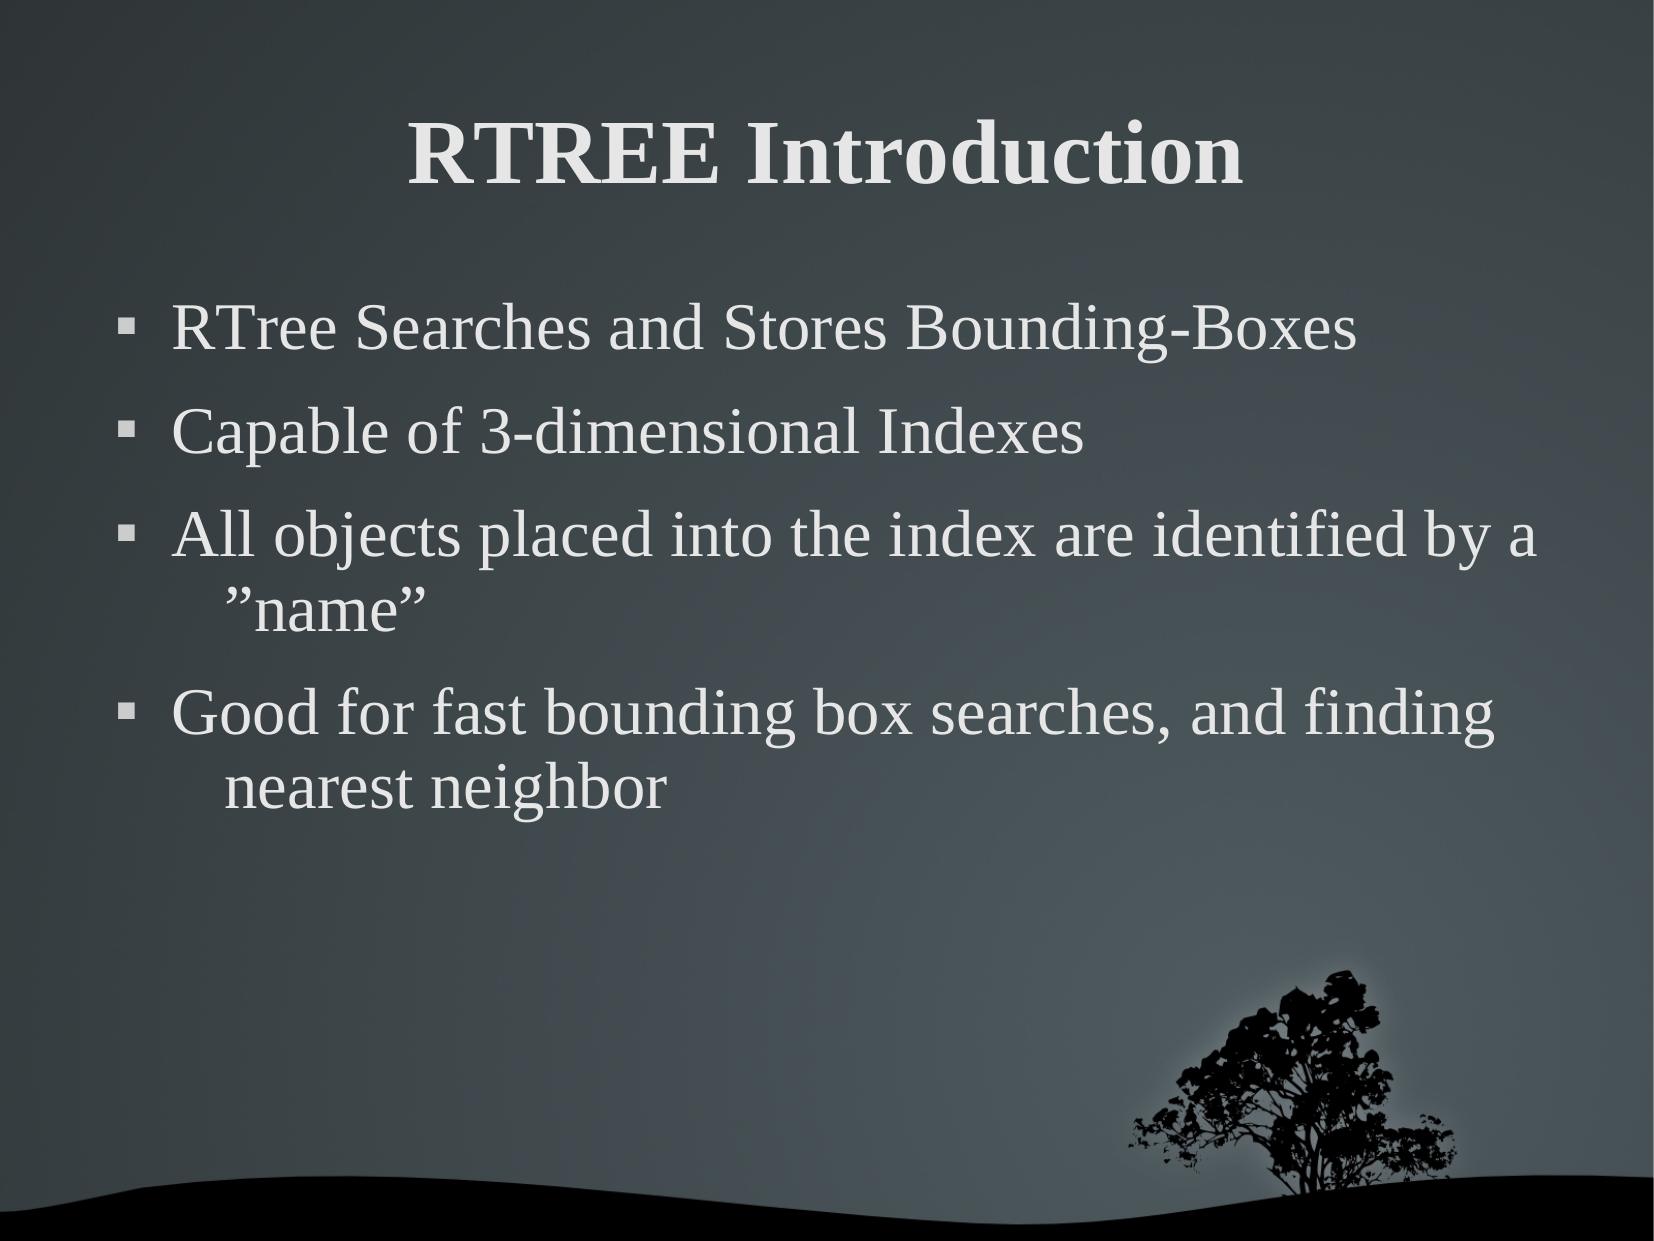

# RTREE Introduction
RTree Searches and Stores Bounding-Boxes
Capable of 3-dimensional Indexes
All objects placed into the index are identified by a ”name”
Good for fast bounding box searches, and finding nearest neighbor